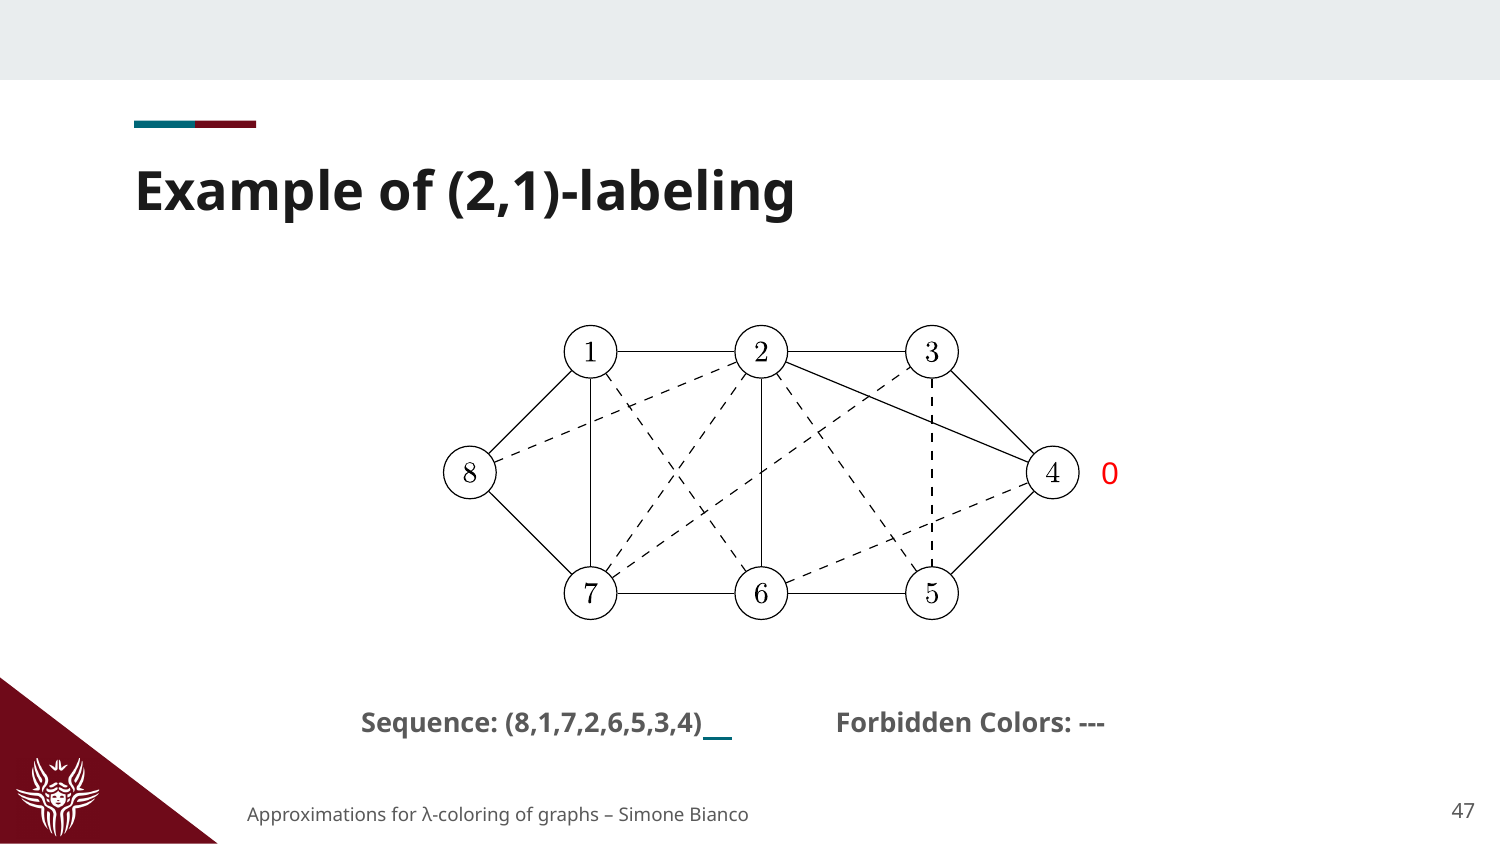

# Example of (2,1)-labeling
0
Sequence: (8,1,7,2,6,5,3,4)
Forbidden Colors: ---
Approximations for λ-coloring of graphs – Simone Bianco